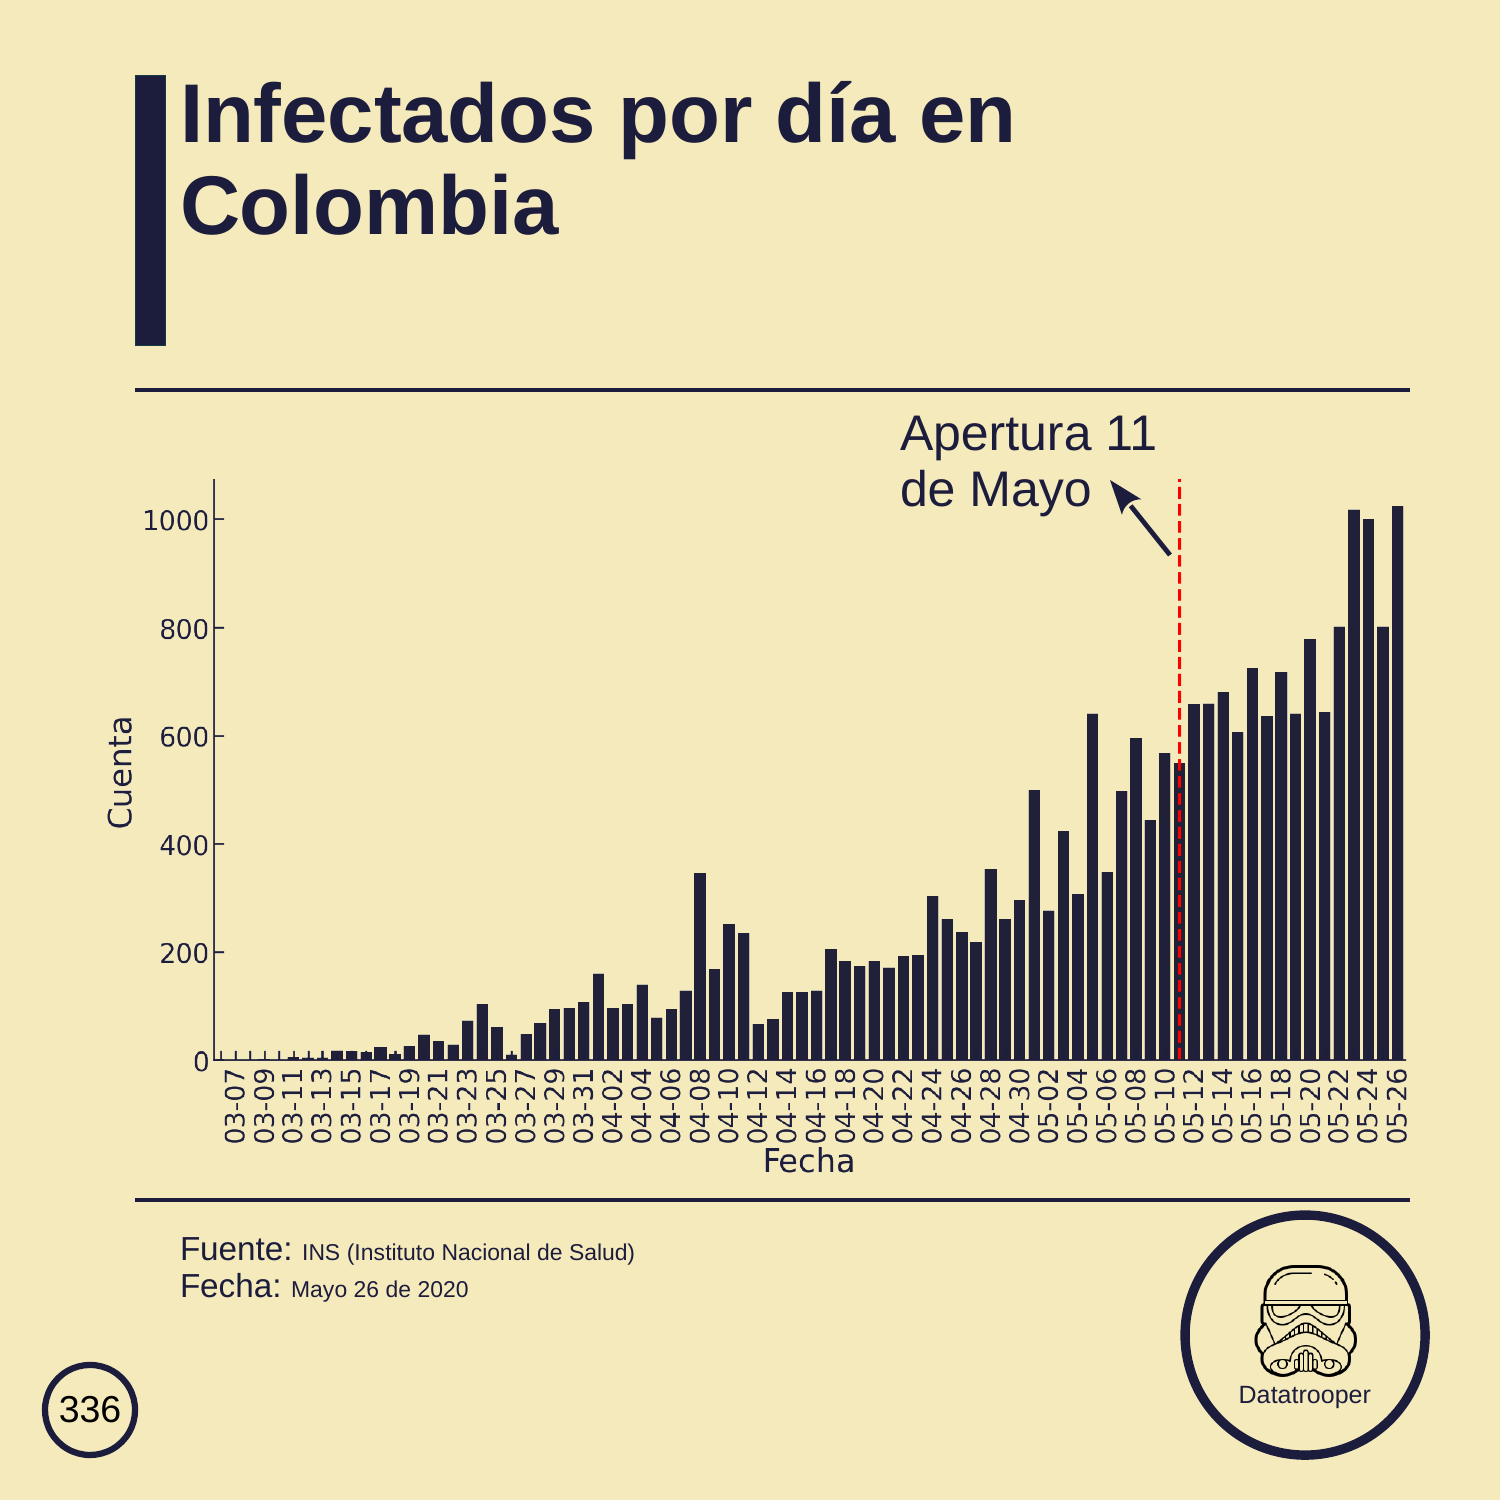

# Infectados por día en Colombia
Apertura 11 de Mayo
Fuente: INS (Instituto Nacional de Salud)
Fecha: Mayo 26 de 2020
336
Datatrooper